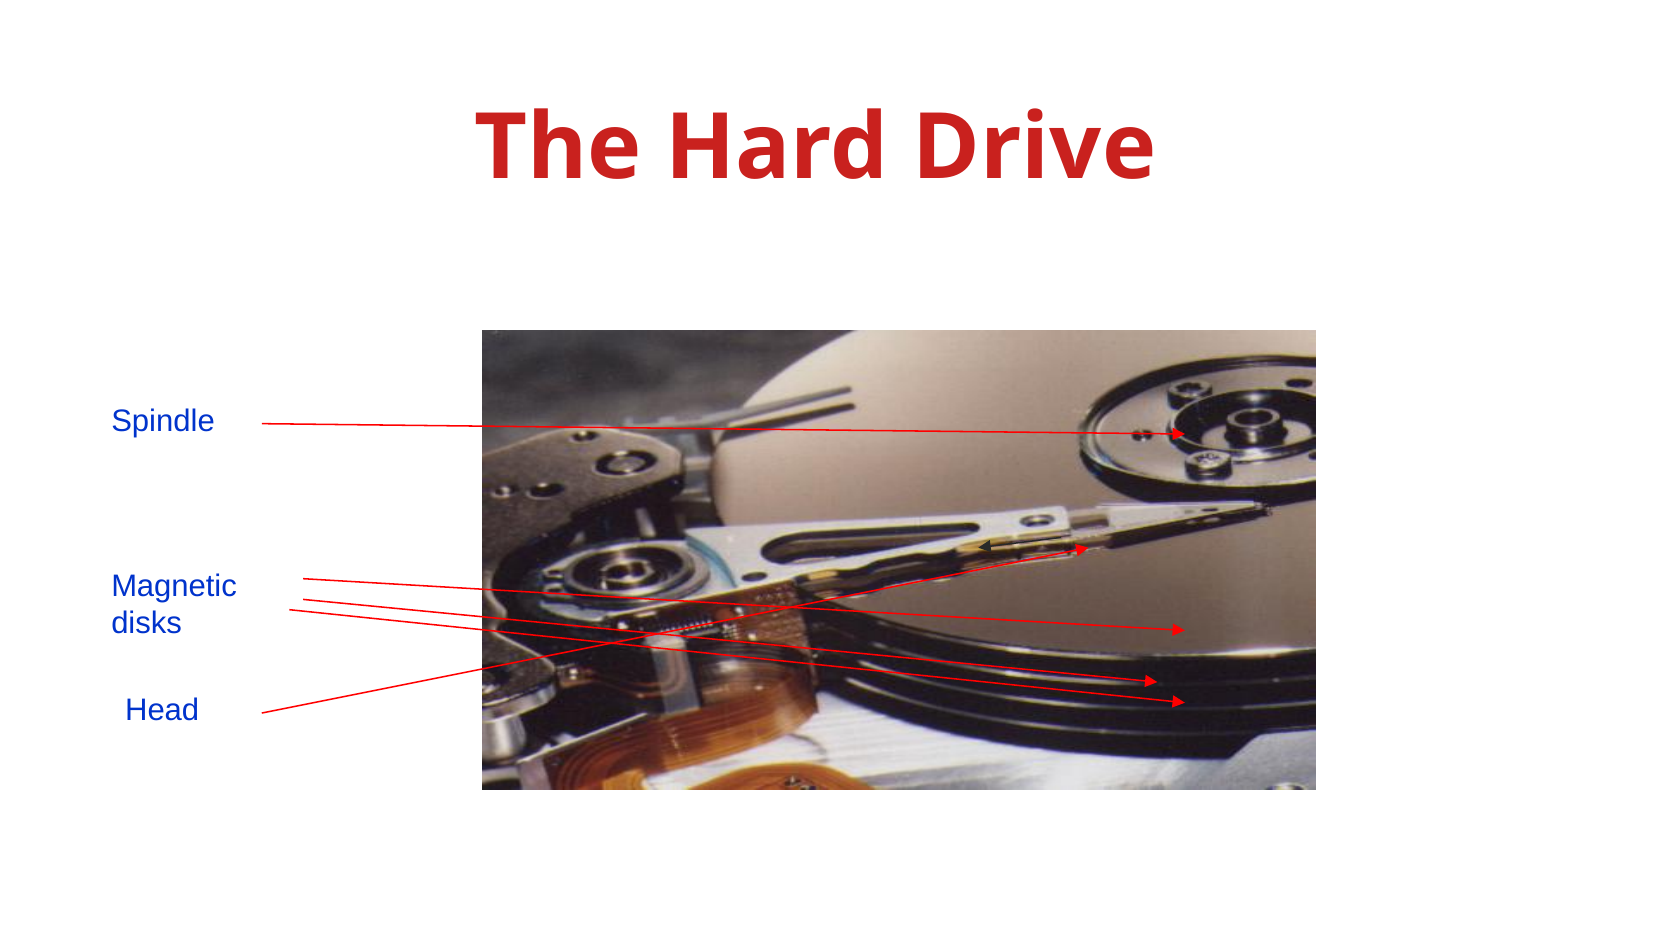

# The Hard Drive
Spindle
Magnetic disks
Head